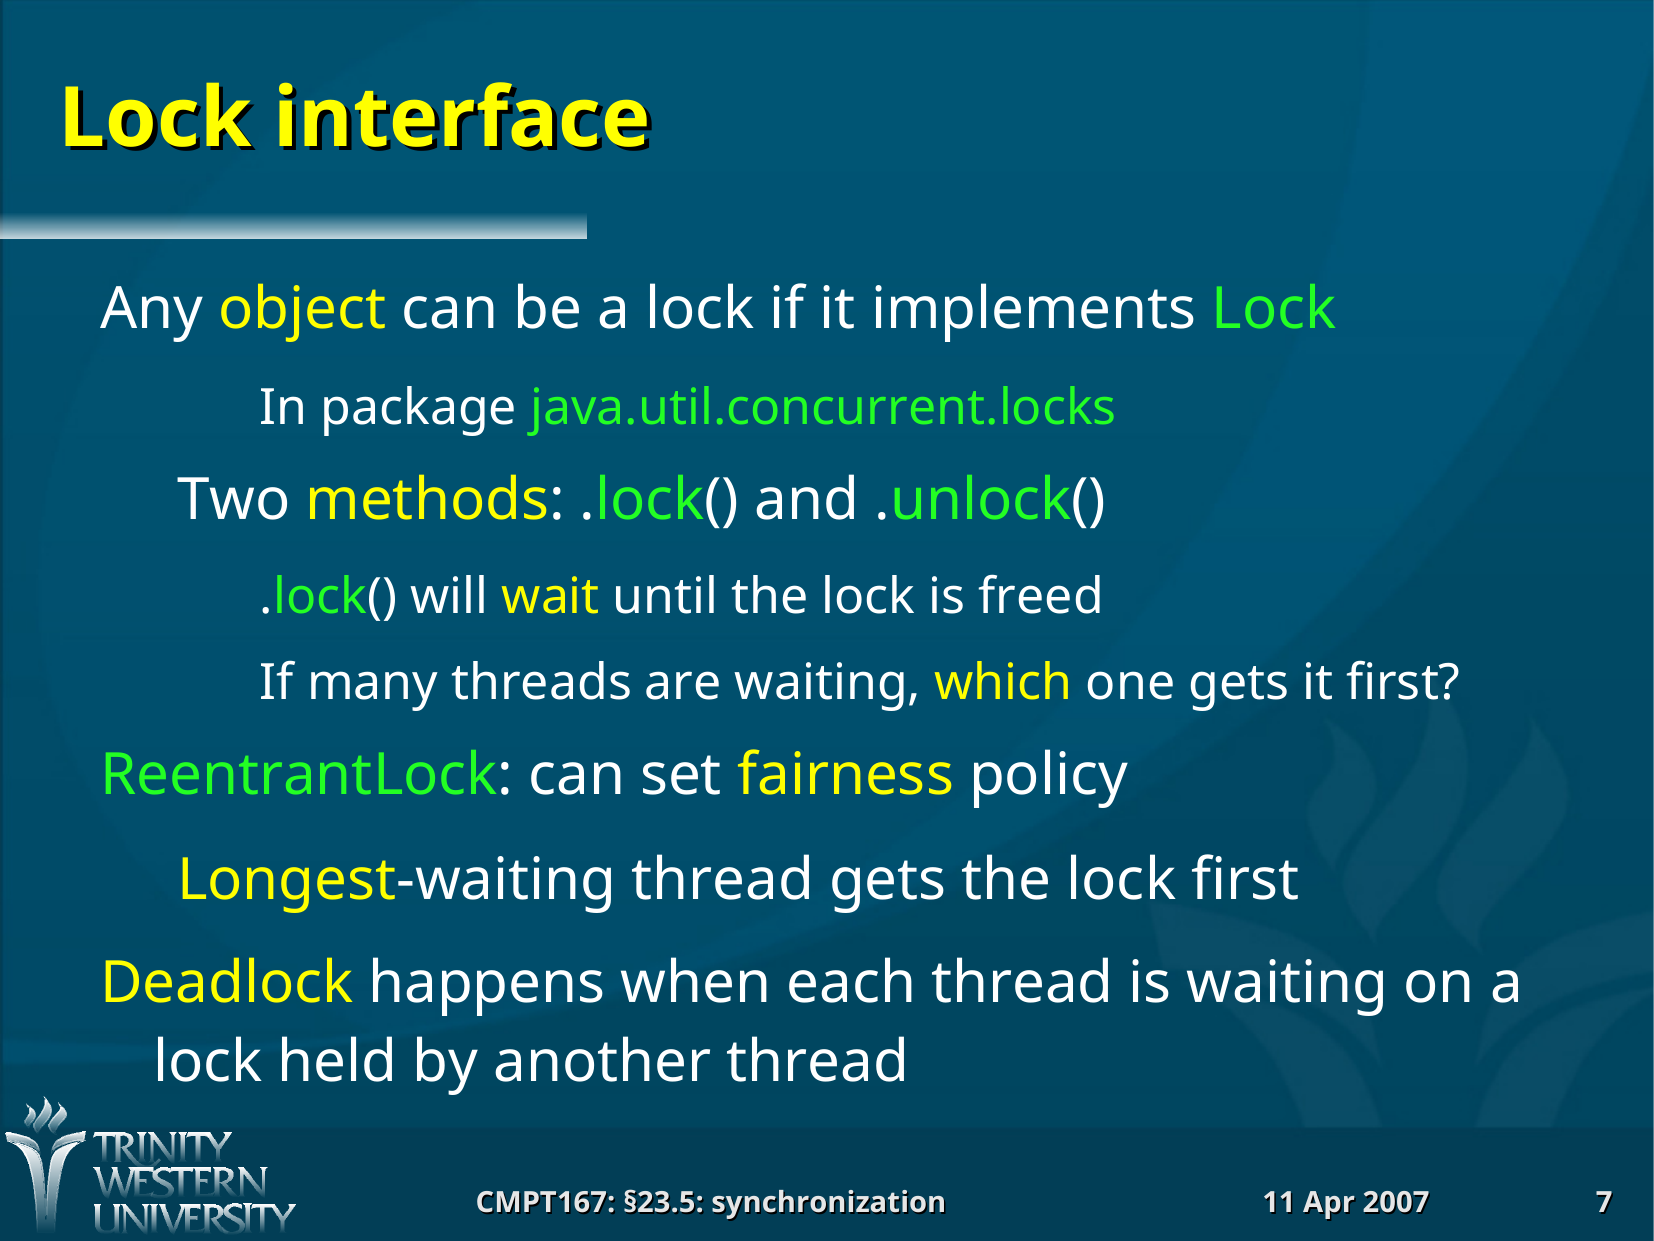

# Lock interface
Any object can be a lock if it implements Lock
In package java.util.concurrent.locks
Two methods: .lock() and .unlock()
.lock() will wait until the lock is freed
If many threads are waiting, which one gets it first?
ReentrantLock: can set fairness policy
Longest-waiting thread gets the lock first
Deadlock happens when each thread is waiting on a lock held by another thread
CMPT167: §23.5: synchronization
11 Apr 2007
7